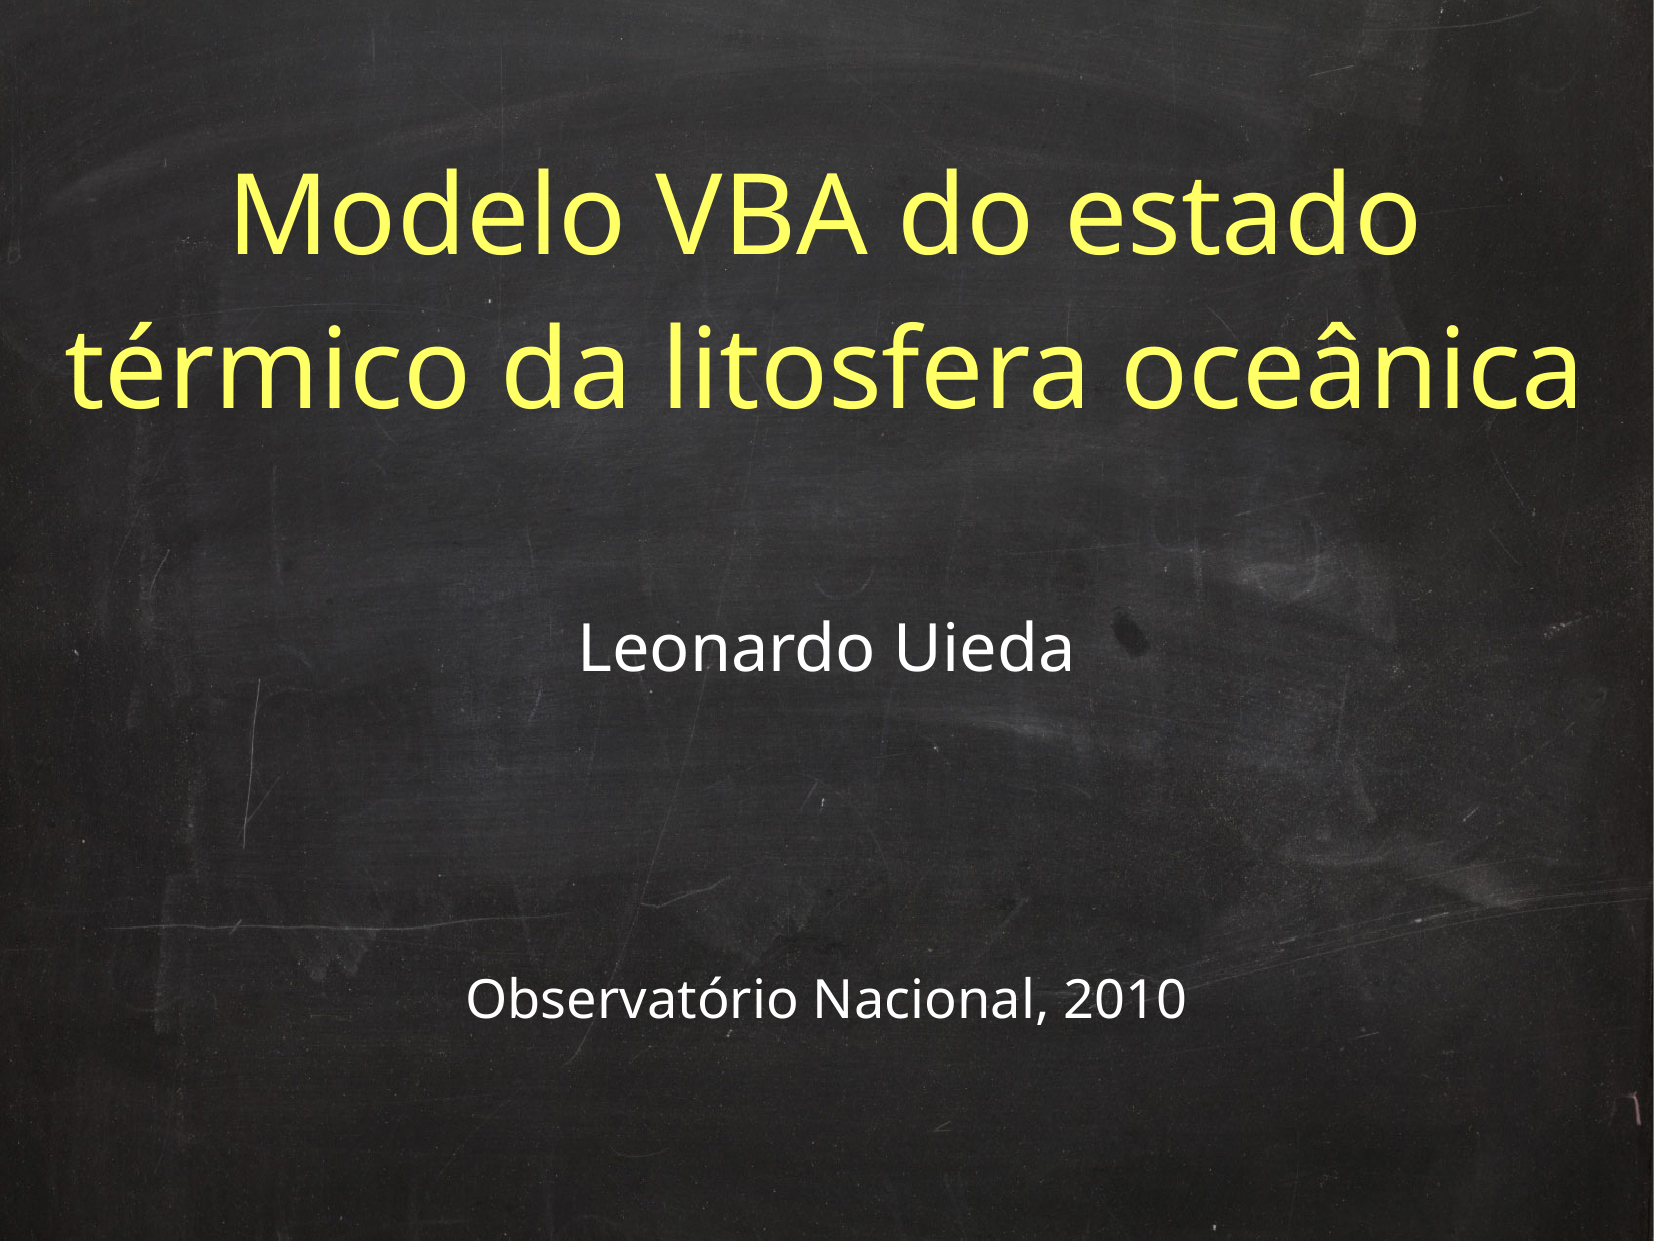

# Modelo VBA do estado térmico da litosfera oceânica
Leonardo Uieda
Observatório Nacional, 2010